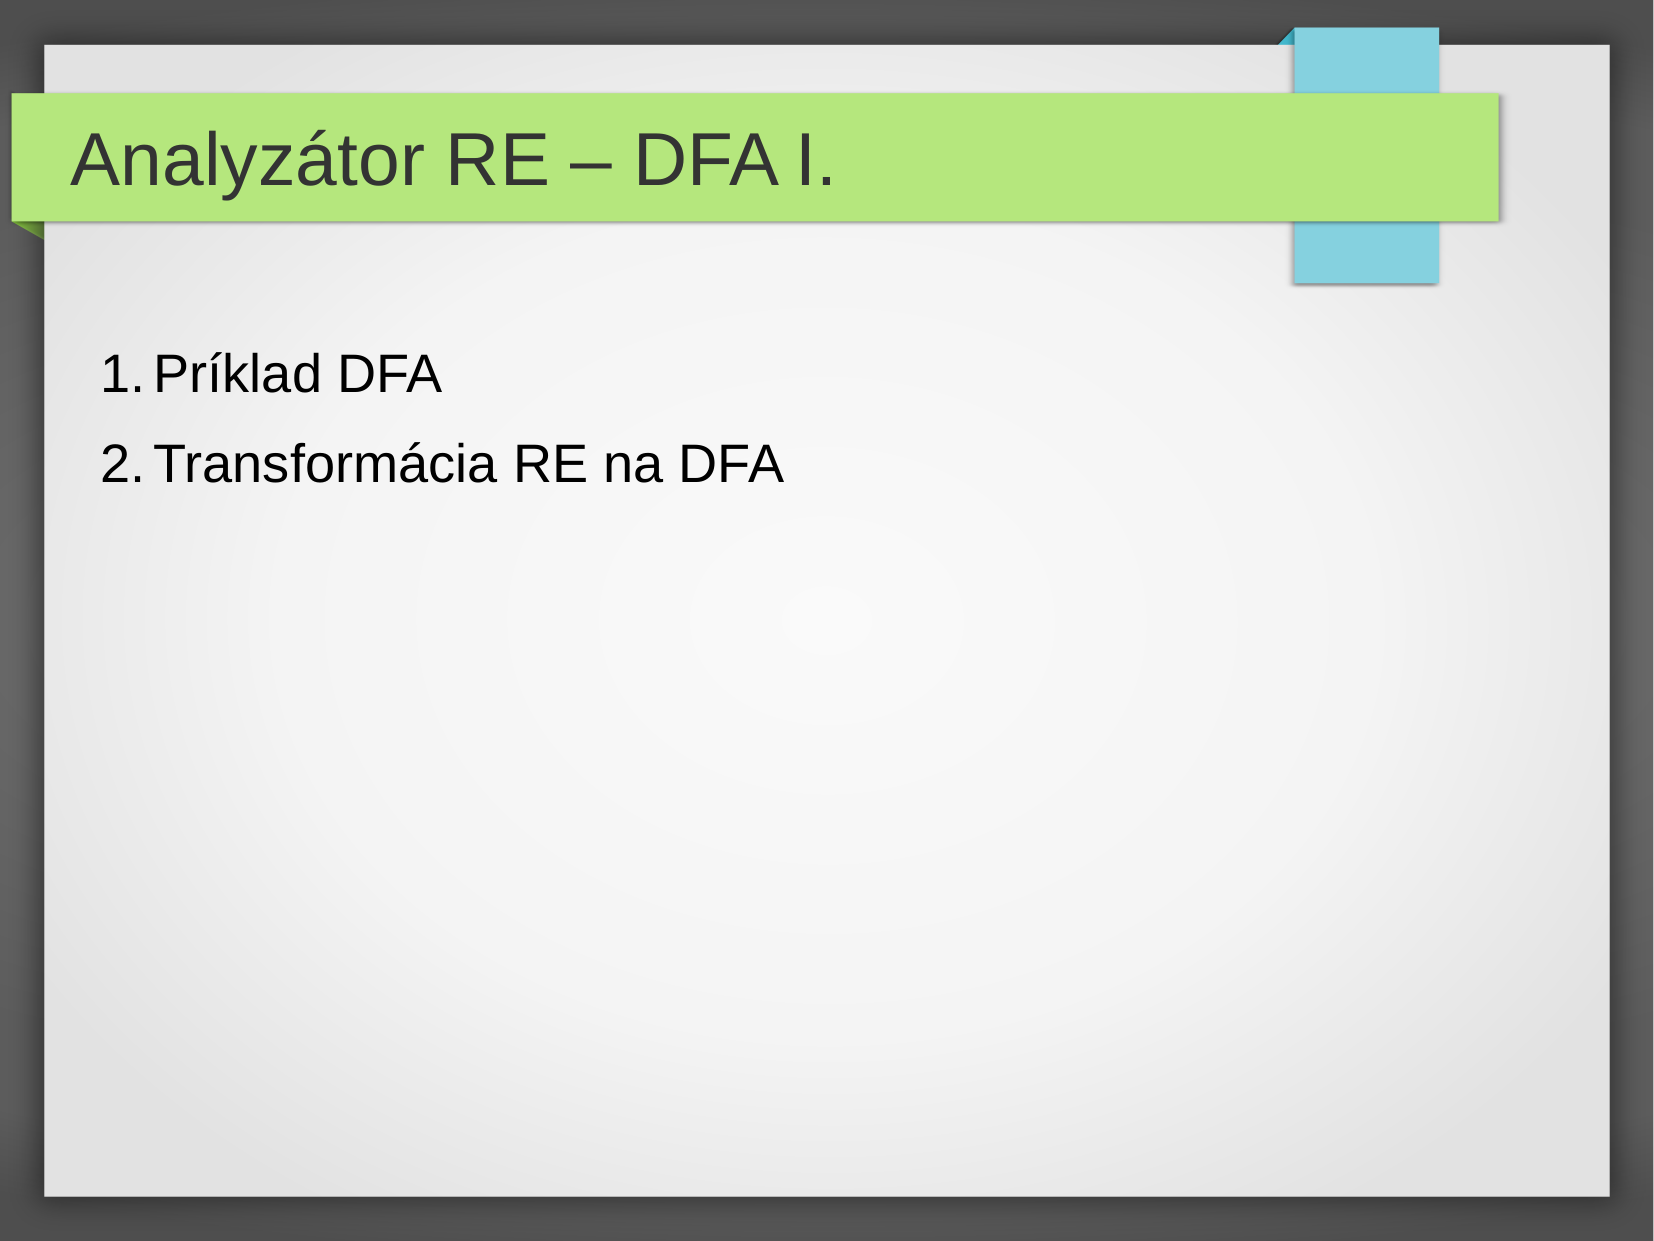

# Analyzátor RE – DFA I.
Príklad DFA
Transformácia RE na DFA